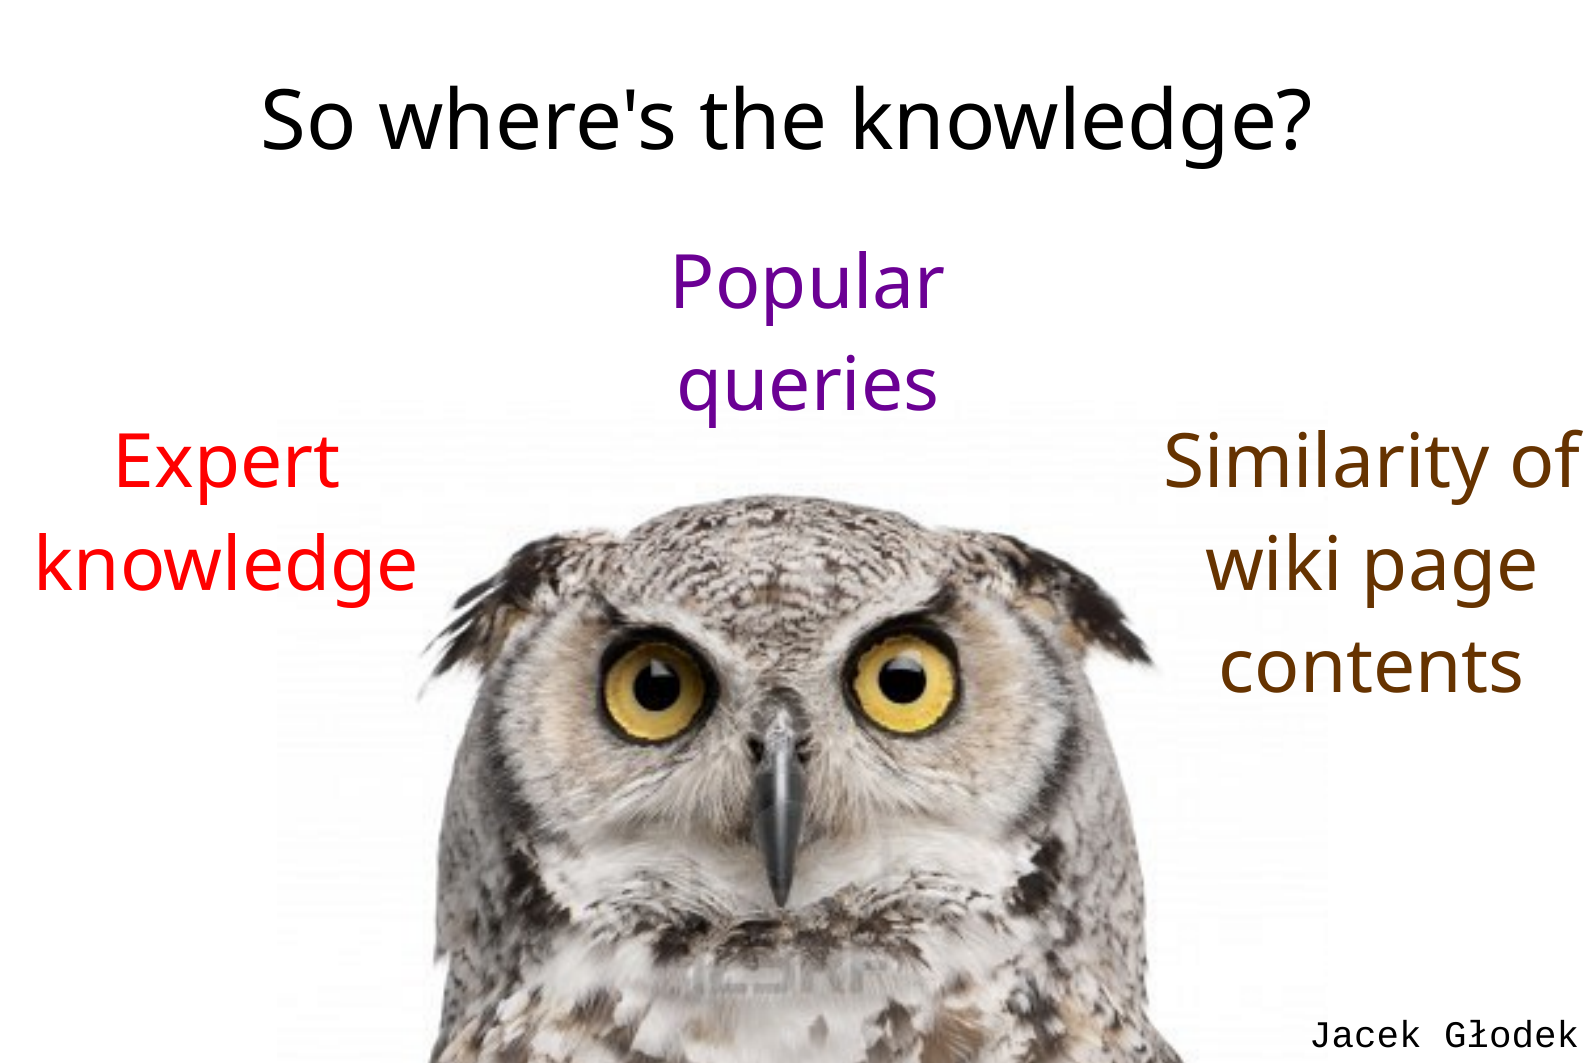

So where's the knowledge?
Popular queries
Expert knowledge
Similarity of wiki page contents
Jacek Głodek